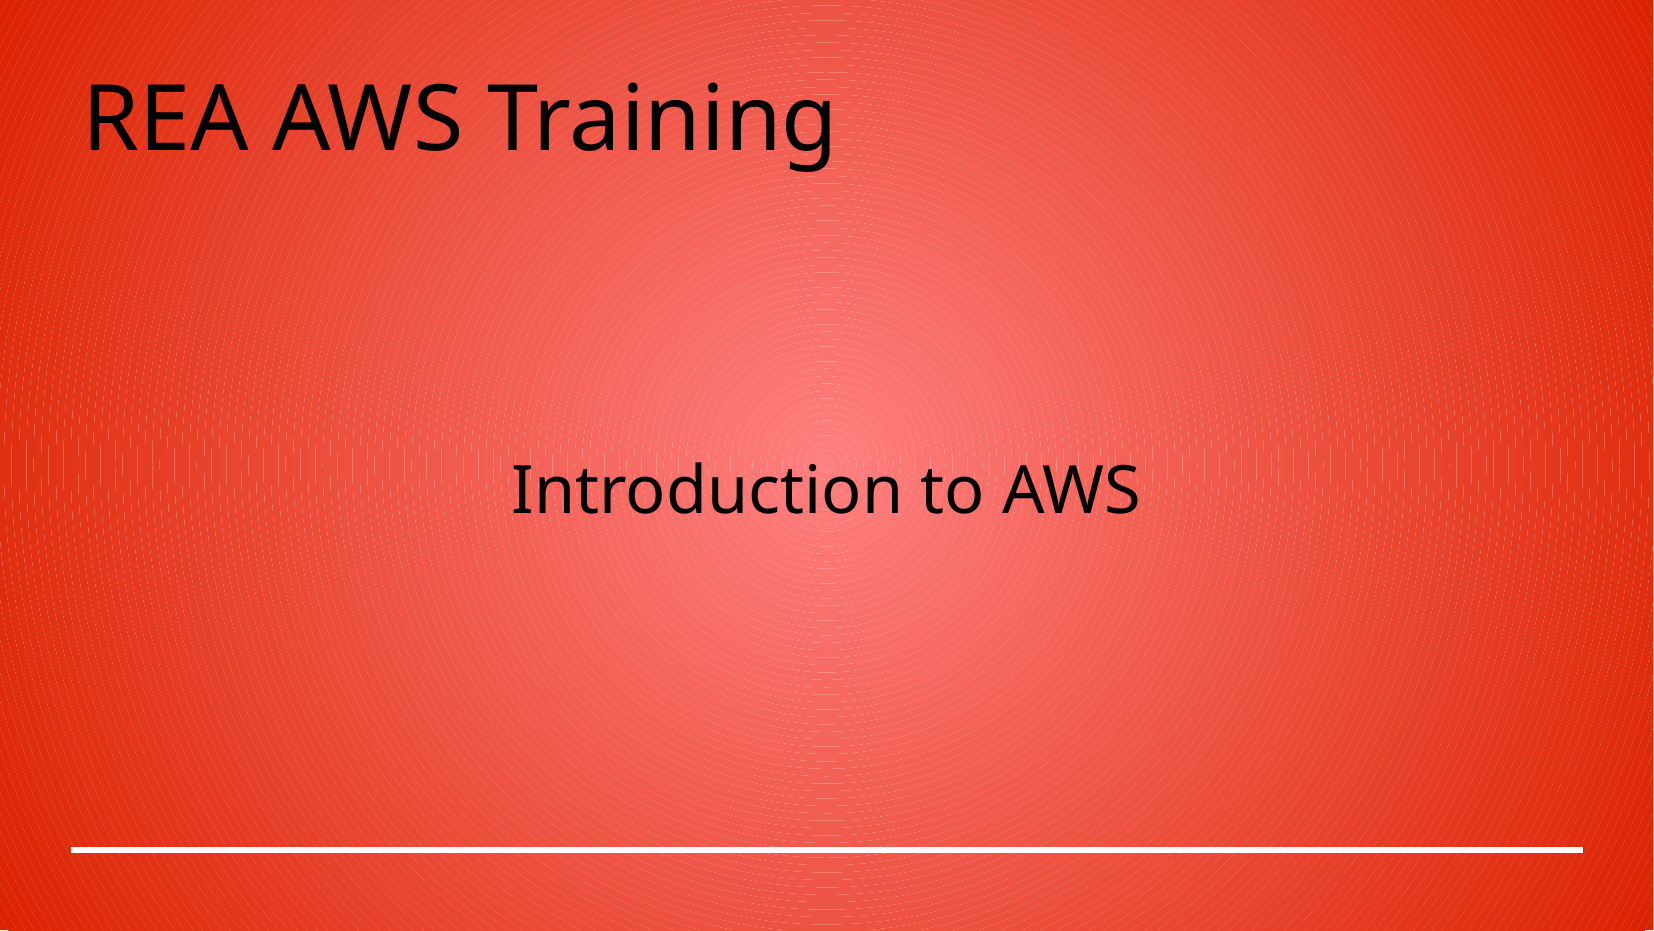

# REA AWS Training
Introduction to AWS